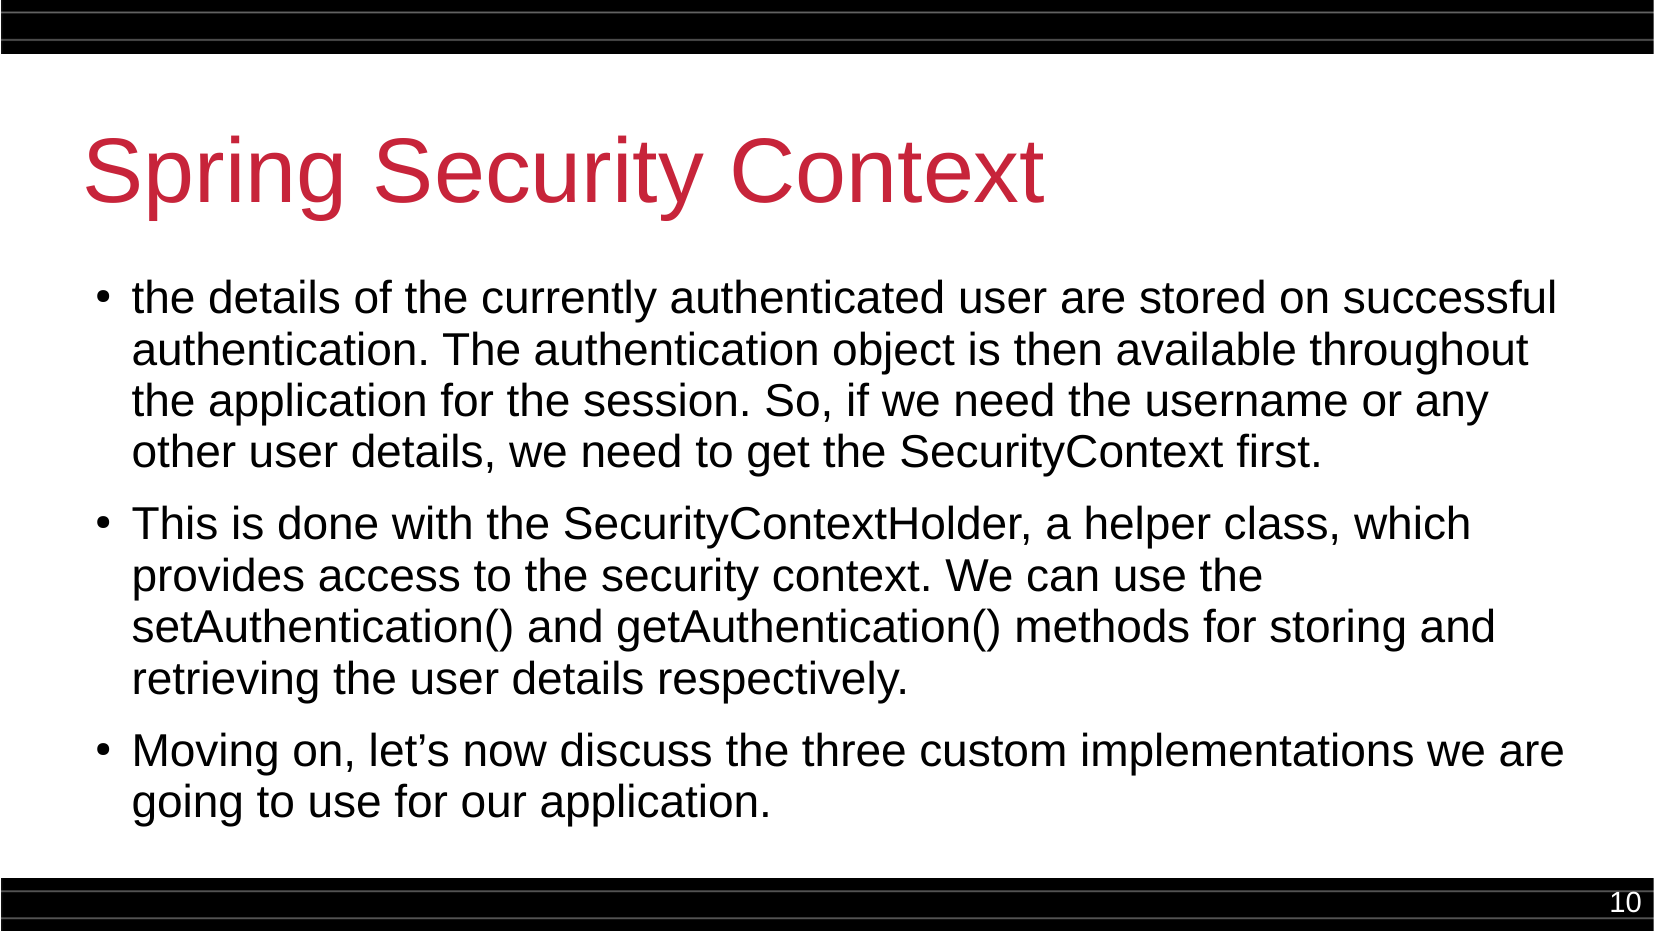

# Spring Security Context
the details of the currently authenticated user are stored on successful authentication. The authentication object is then available throughout the application for the session. So, if we need the username or any other user details, we need to get the SecurityContext first.
This is done with the SecurityContextHolder, a helper class, which provides access to the security context. We can use the setAuthentication() and getAuthentication() methods for storing and retrieving the user details respectively.
Moving on, let’s now discuss the three custom implementations we are going to use for our application.